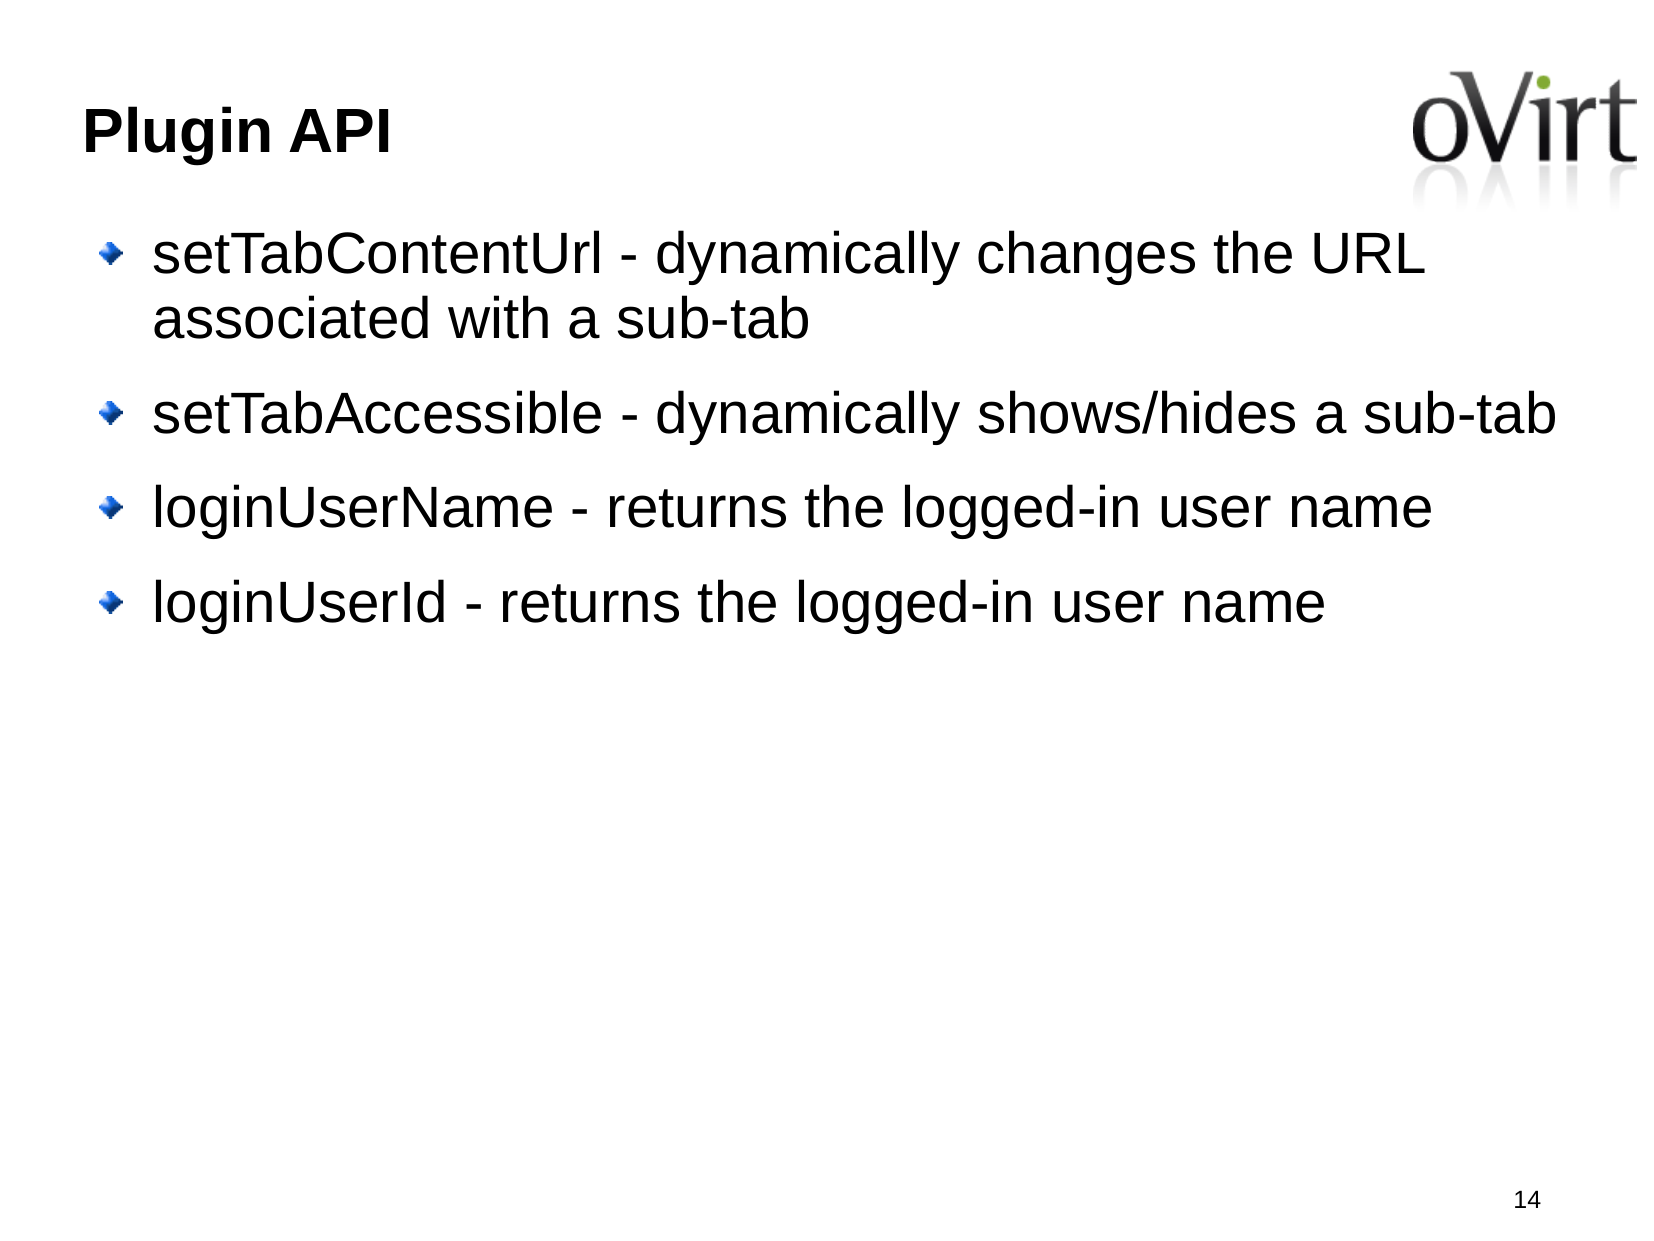

# Plugin API
setTabContentUrl - dynamically changes the URL associated with a sub-tab
setTabAccessible - dynamically shows/hides a sub-tab
loginUserName - returns the logged-in user name
loginUserId - returns the logged-in user name